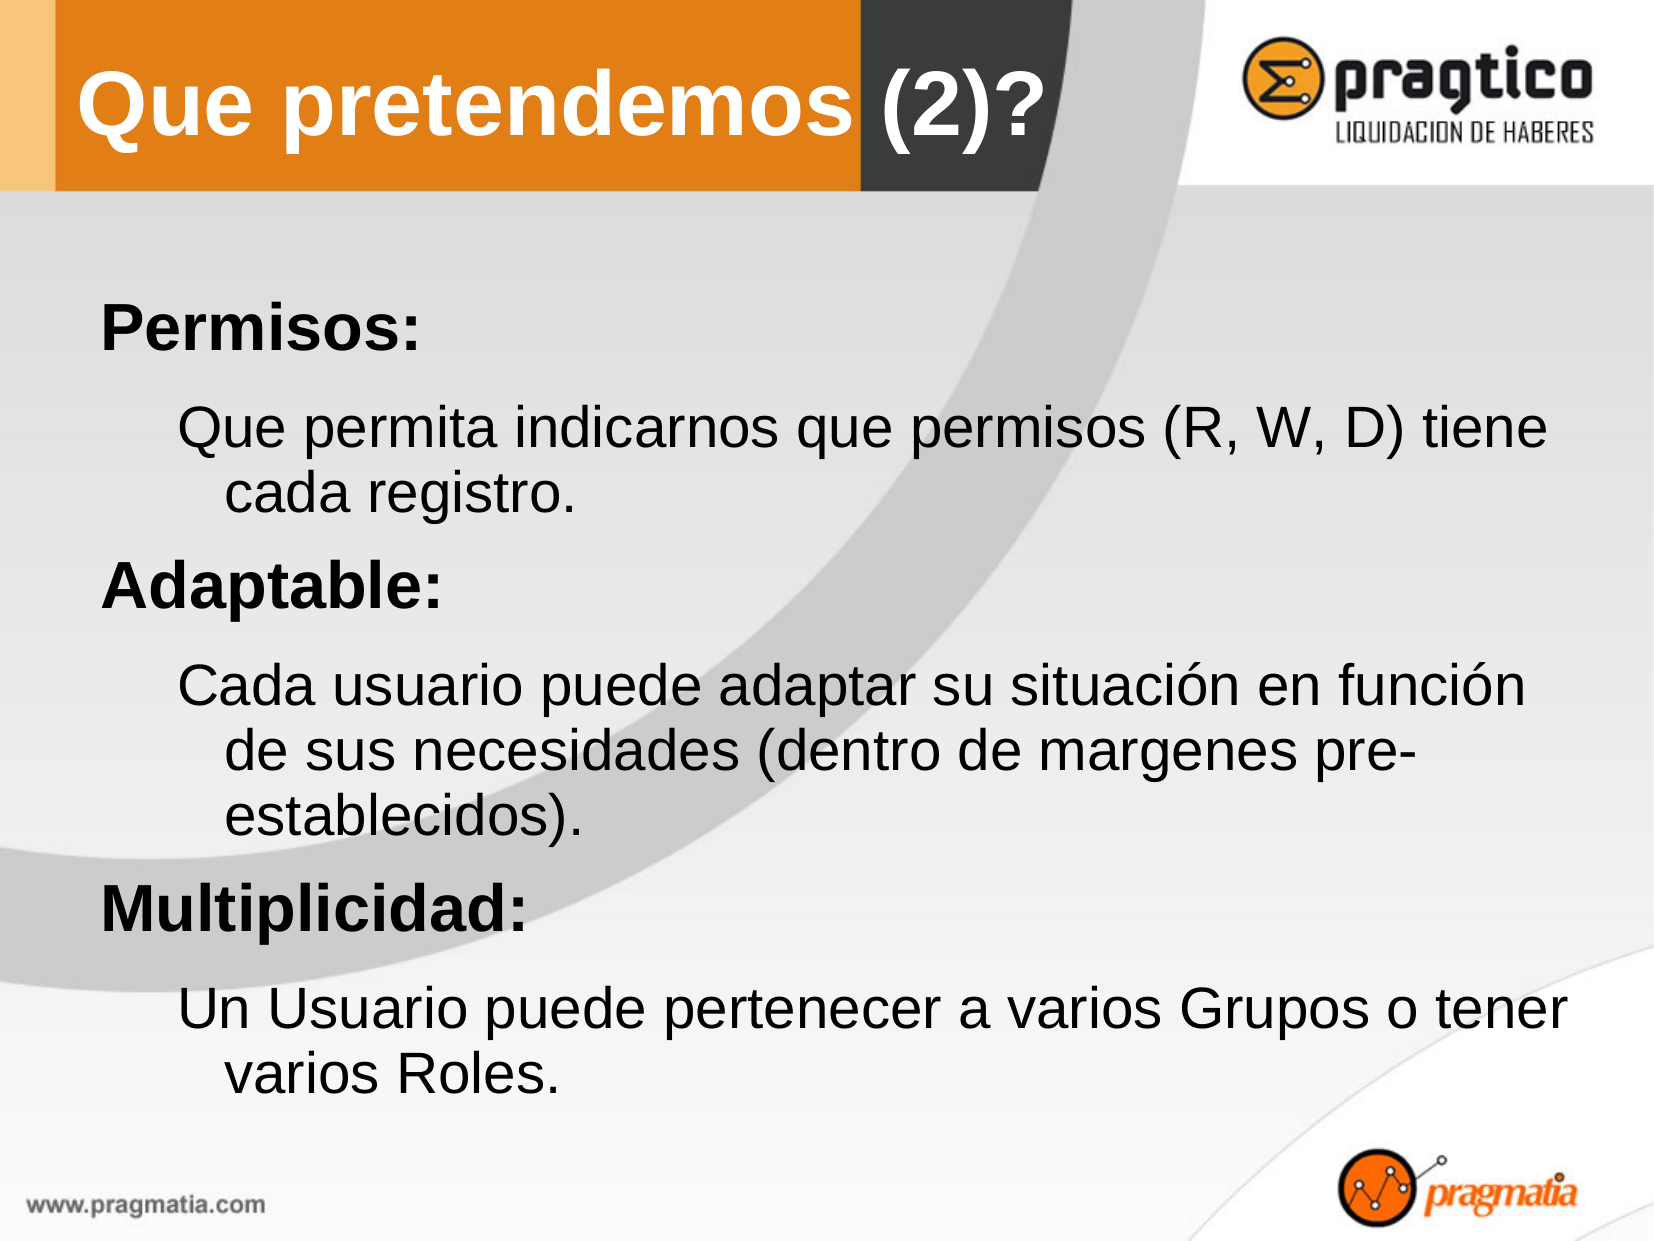

# Que pretendemos (2)?
Permisos:
Que permita indicarnos que permisos (R, W, D) tiene cada registro.
Adaptable:
Cada usuario puede adaptar su situación en función de sus necesidades (dentro de margenes pre-establecidos).
Multiplicidad:
Un Usuario puede pertenecer a varios Grupos o tener varios Roles.